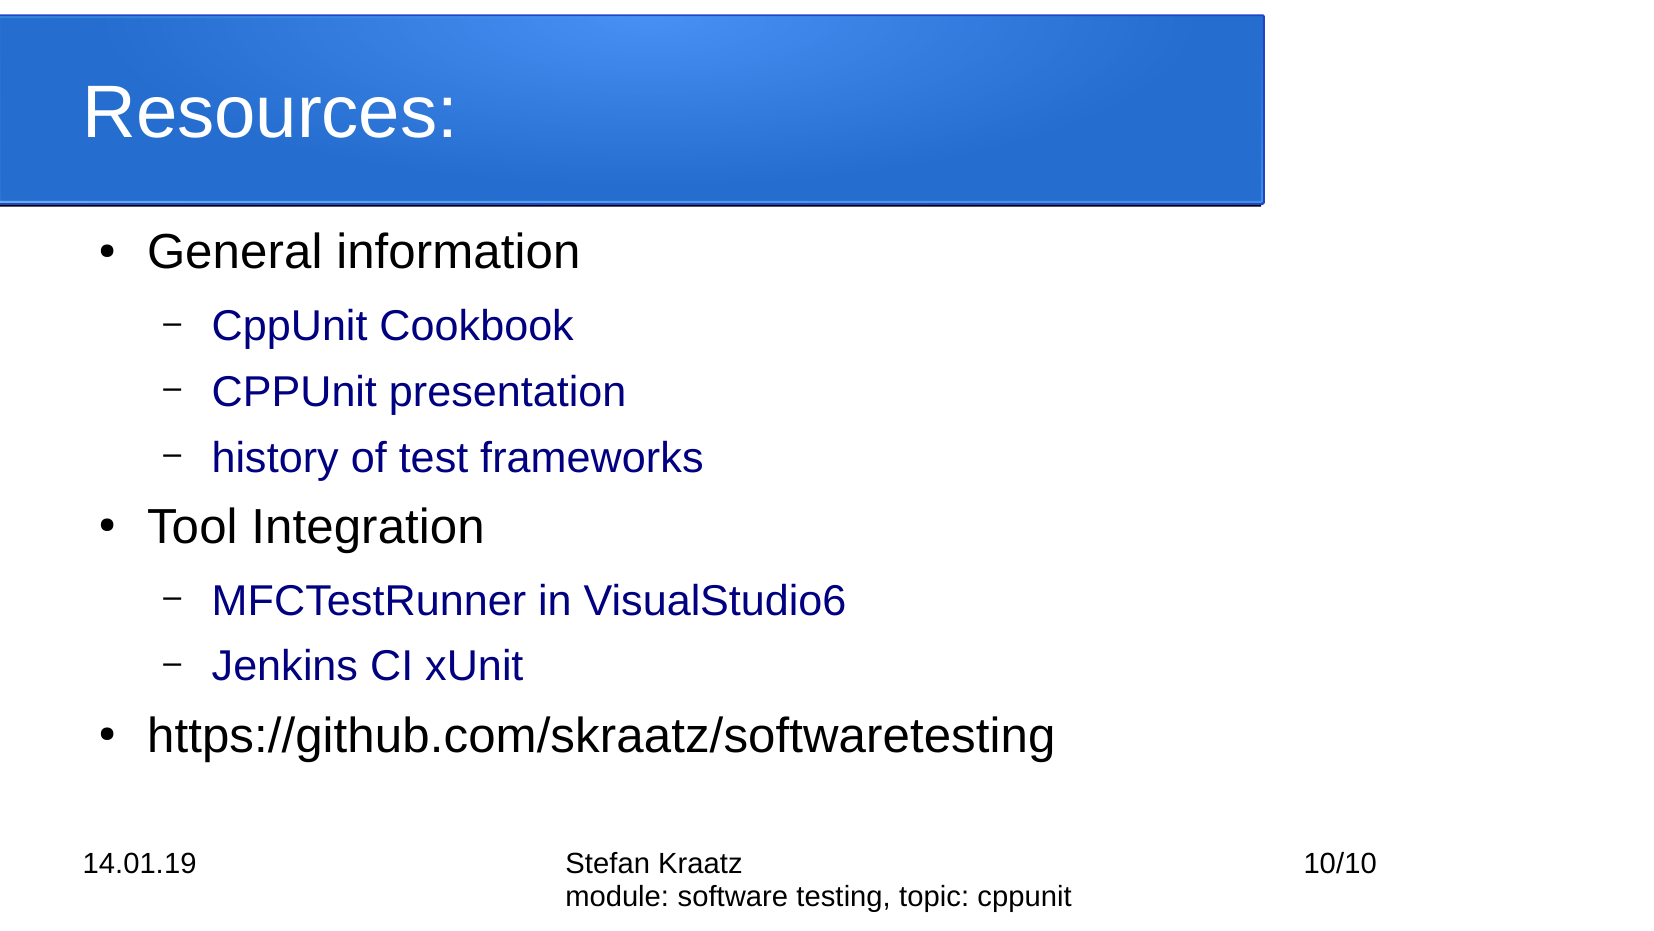

# Resources:
General information
CppUnit Cookbook
CPPUnit presentation
history of test frameworks
Tool Integration
MFCTestRunner in VisualStudio6
Jenkins CI xUnit
https://github.com/skraatz/softwaretesting